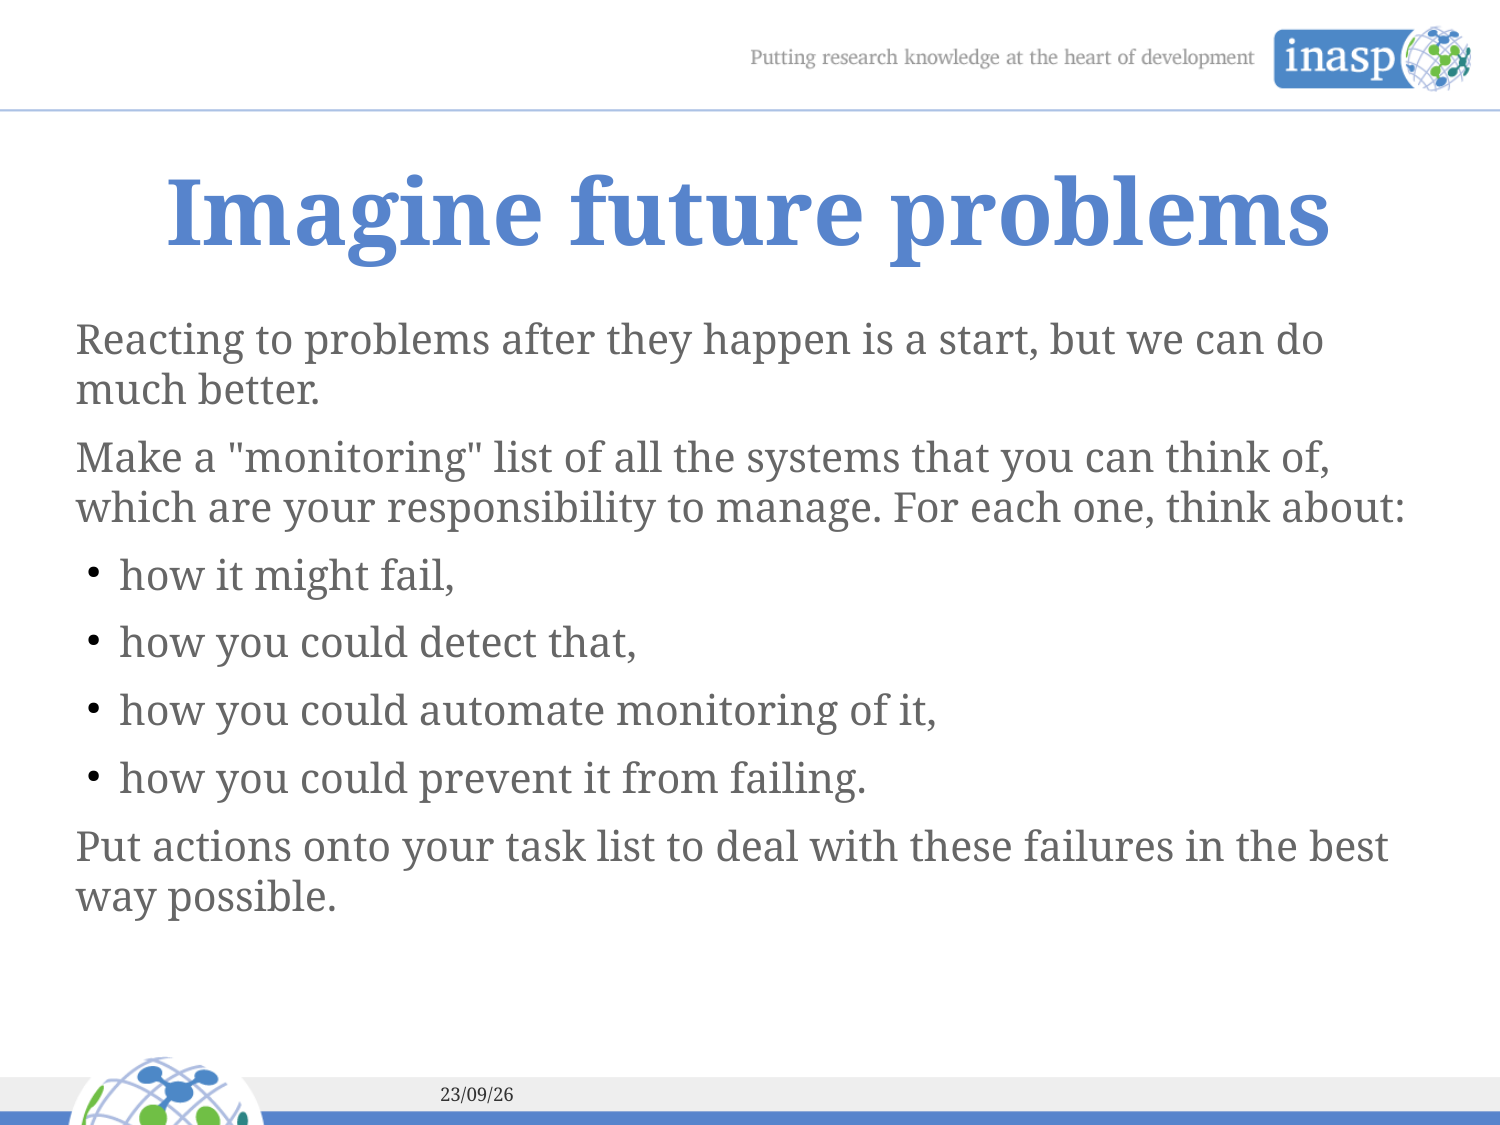

# Imagine future problems
Reacting to problems after they happen is a start, but we can do much better.
Make a "monitoring" list of all the systems that you can think of, which are your responsibility to manage. For each one, think about:
how it might fail,
how you could detect that,
how you could automate monitoring of it,
how you could prevent it from failing.
Put actions onto your task list to deal with these failures in the best way possible.